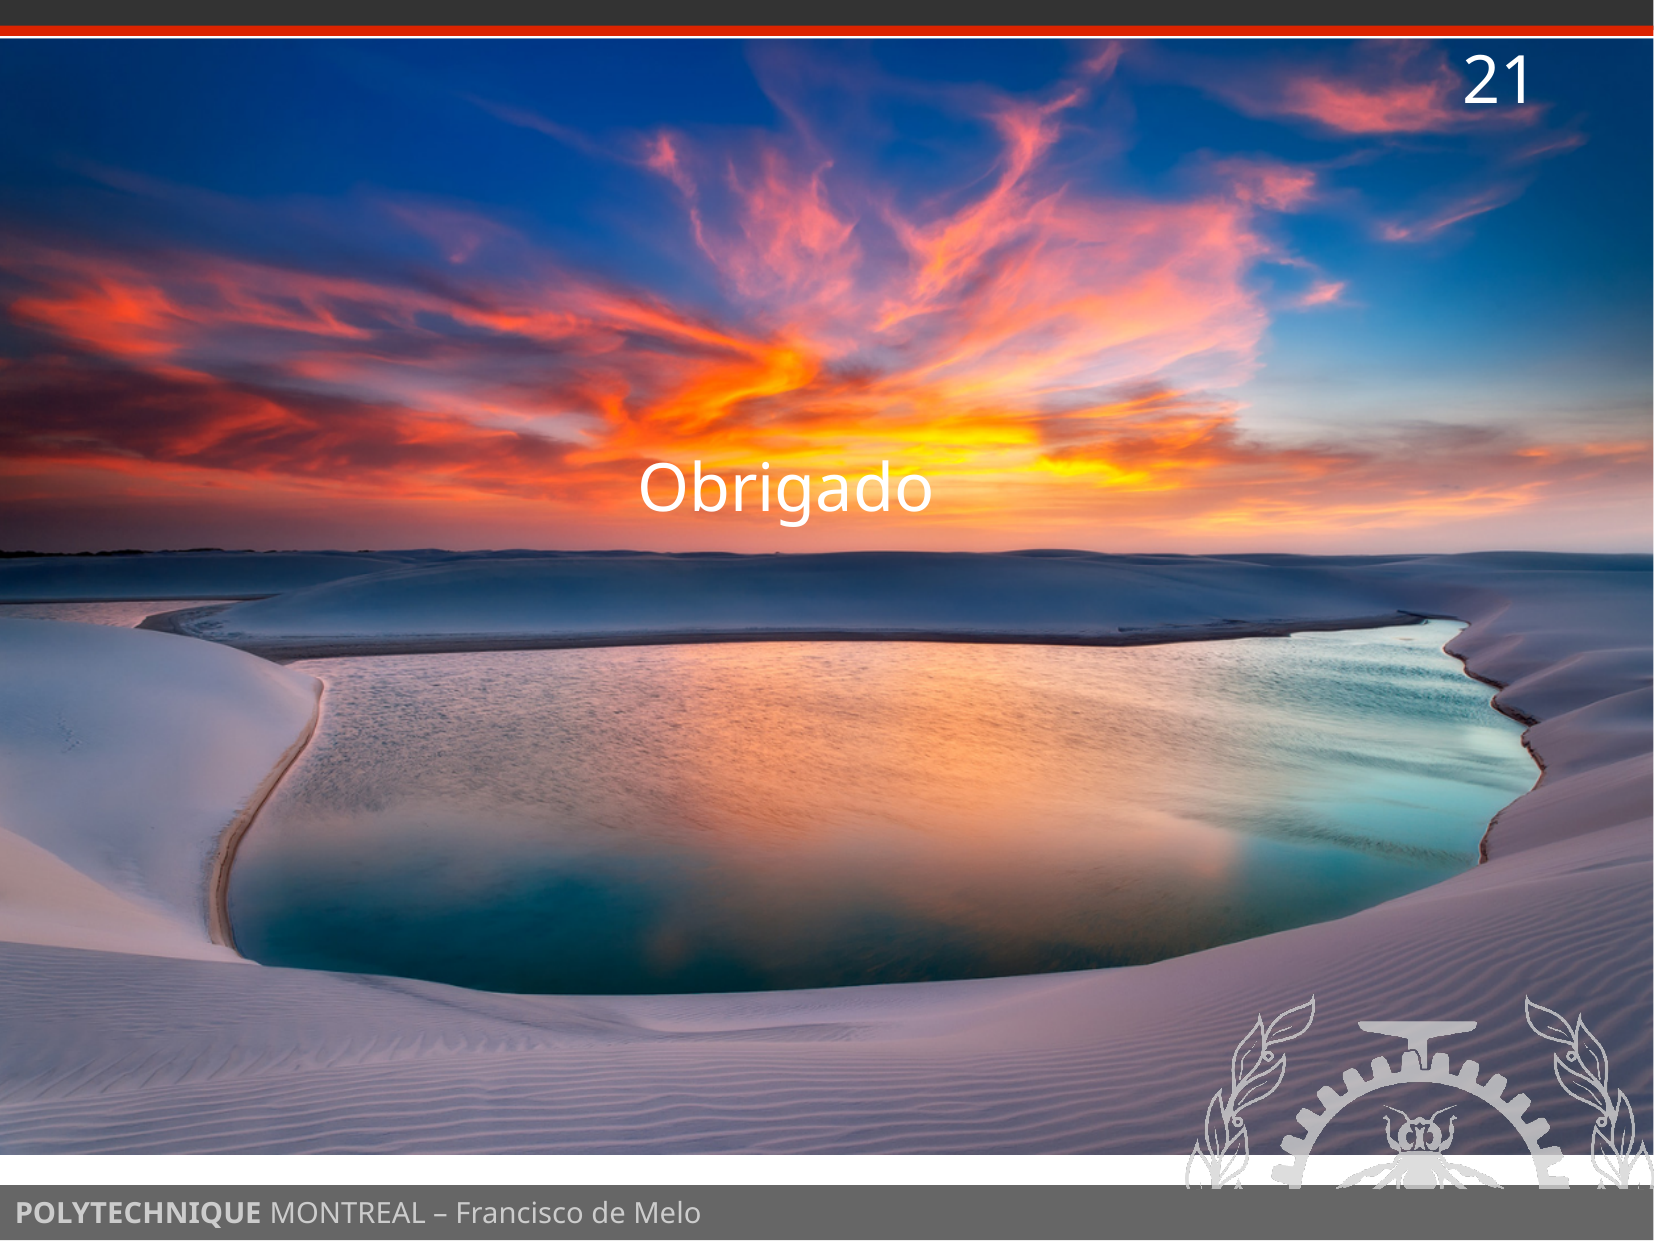

21
		Obrigado
POLYTECHNIQUE MONTREAL – Francisco de Melo